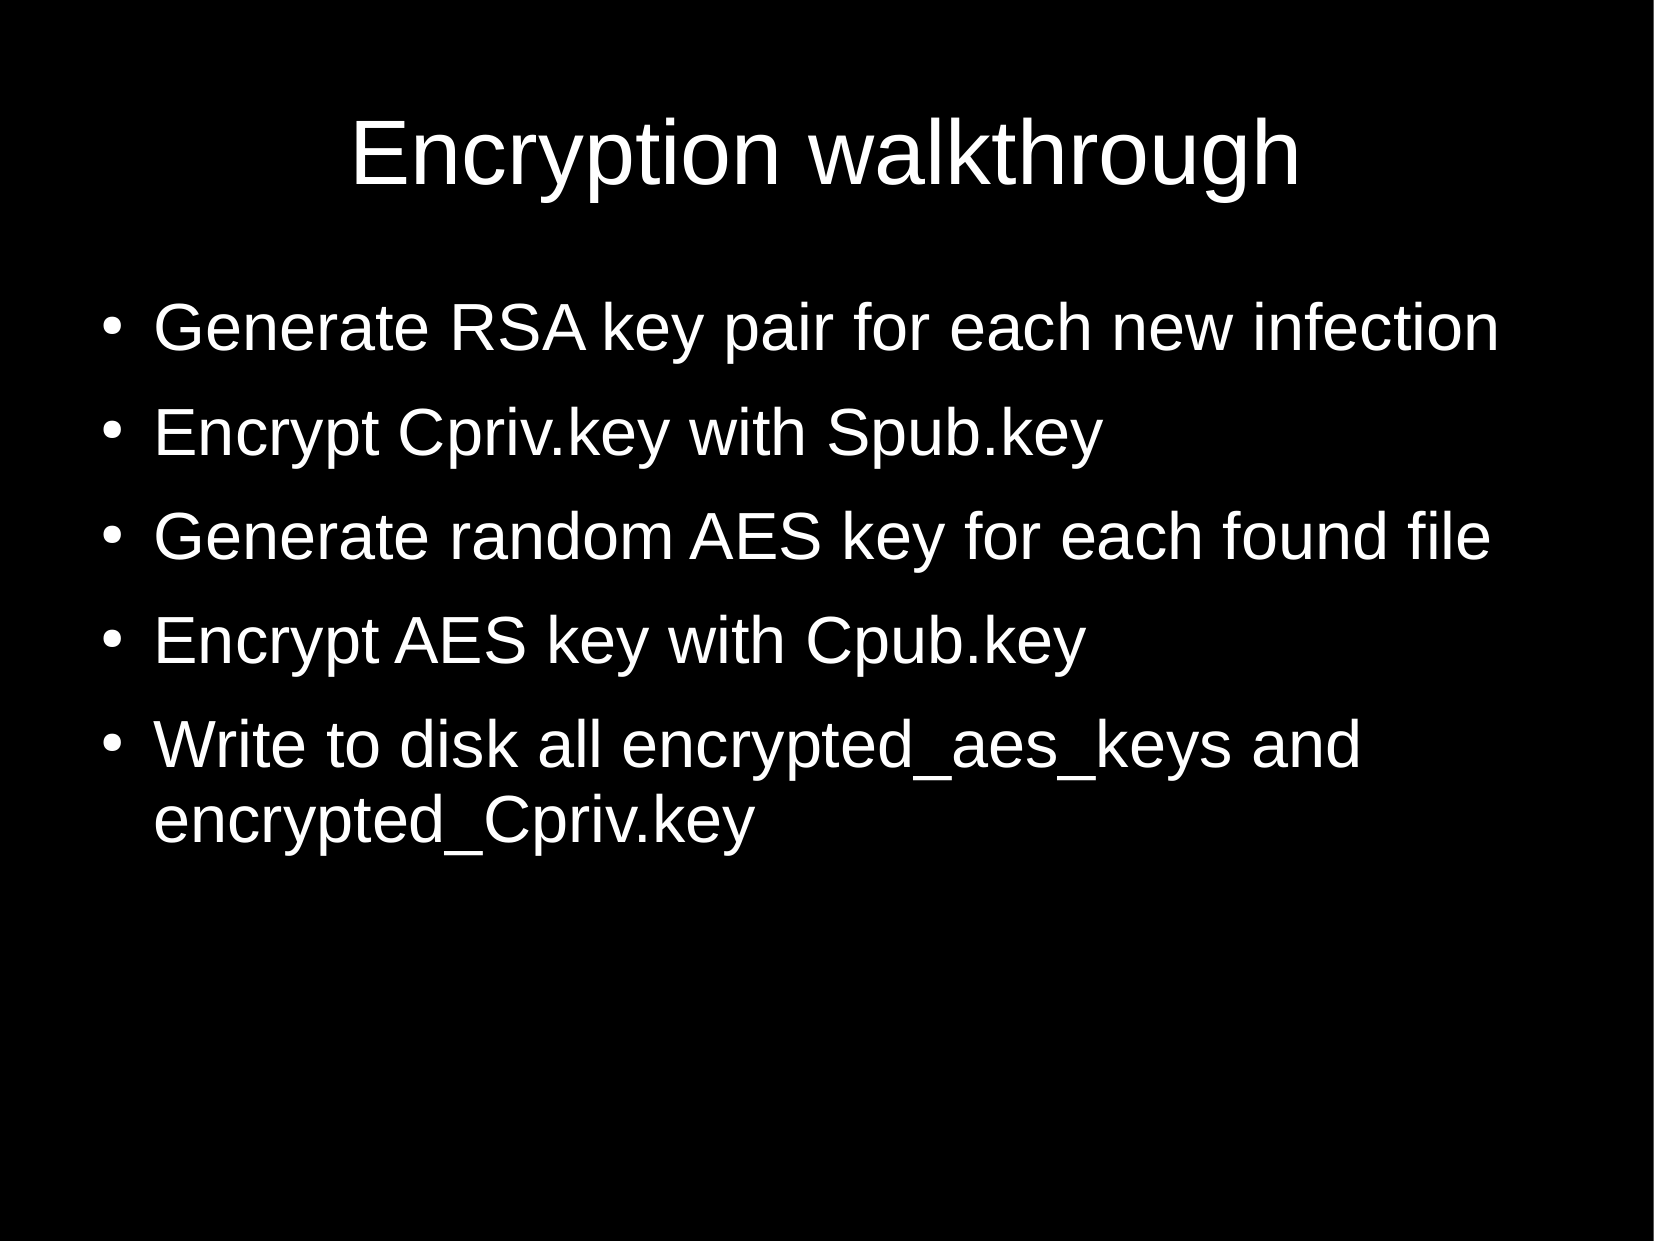

# Encryption walkthrough
Generate RSA key pair for each new infection
Encrypt Cpriv.key with Spub.key
Generate random AES key for each found file
Encrypt AES key with Cpub.key
Write to disk all encrypted_aes_keys and encrypted_Cpriv.key